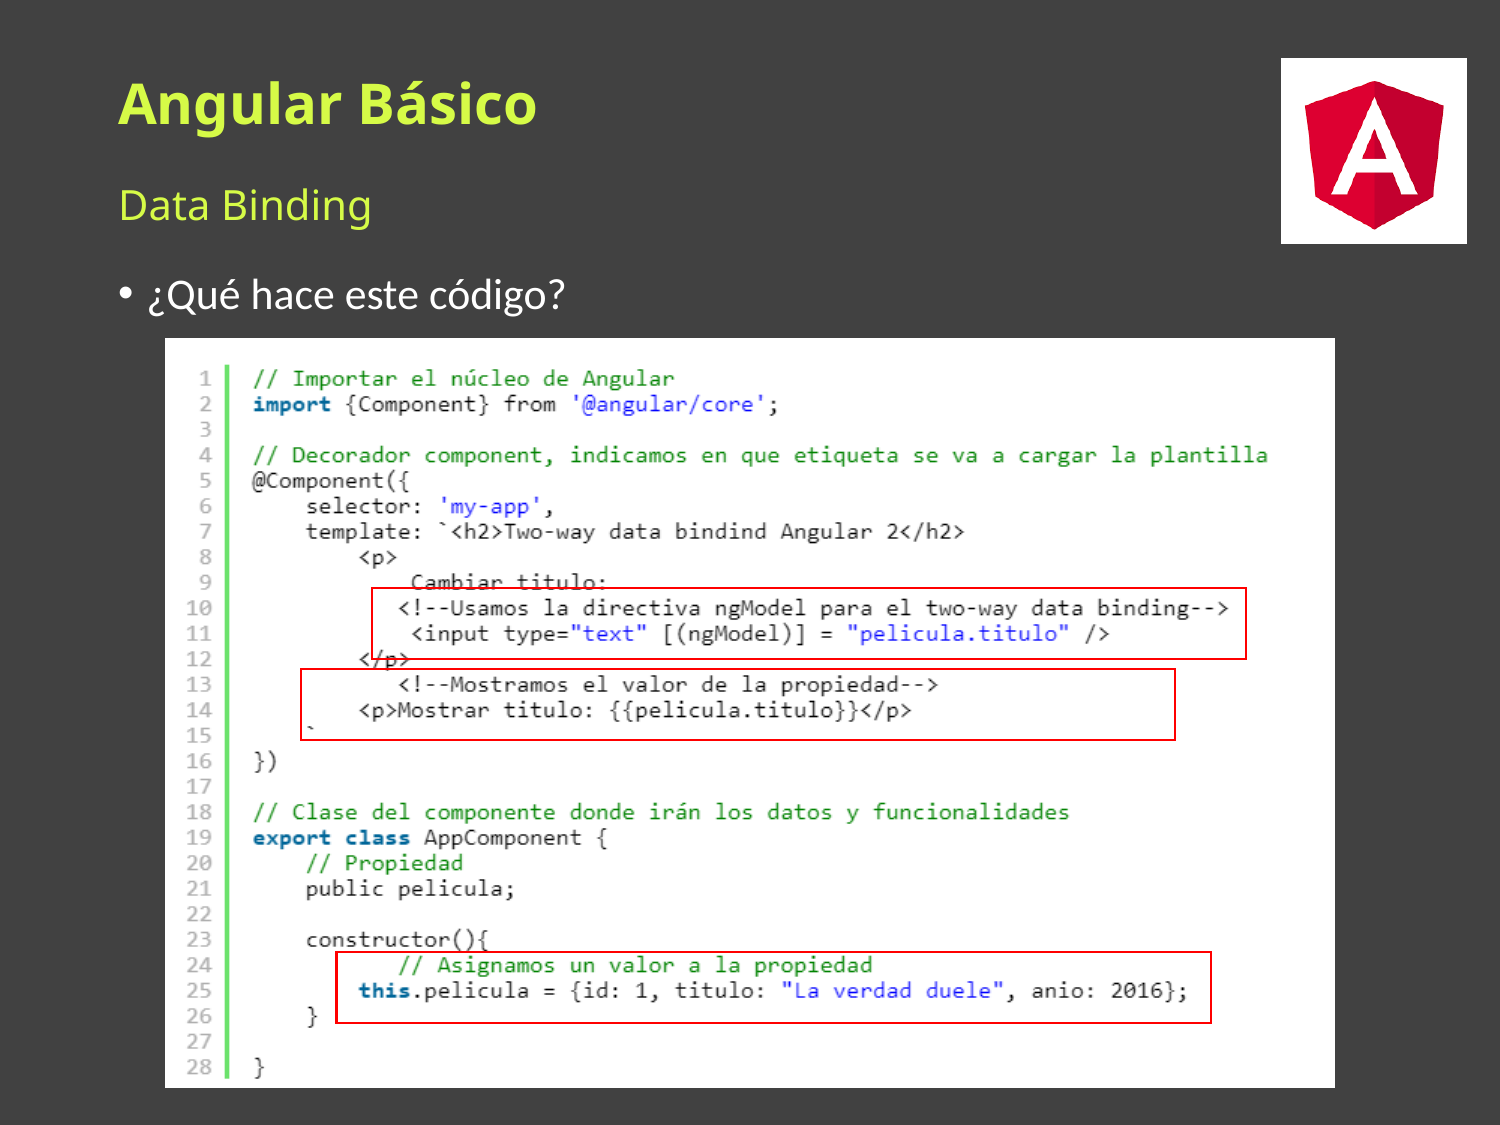

# Angular Básico
Data Binding
¿Qué hace este código?